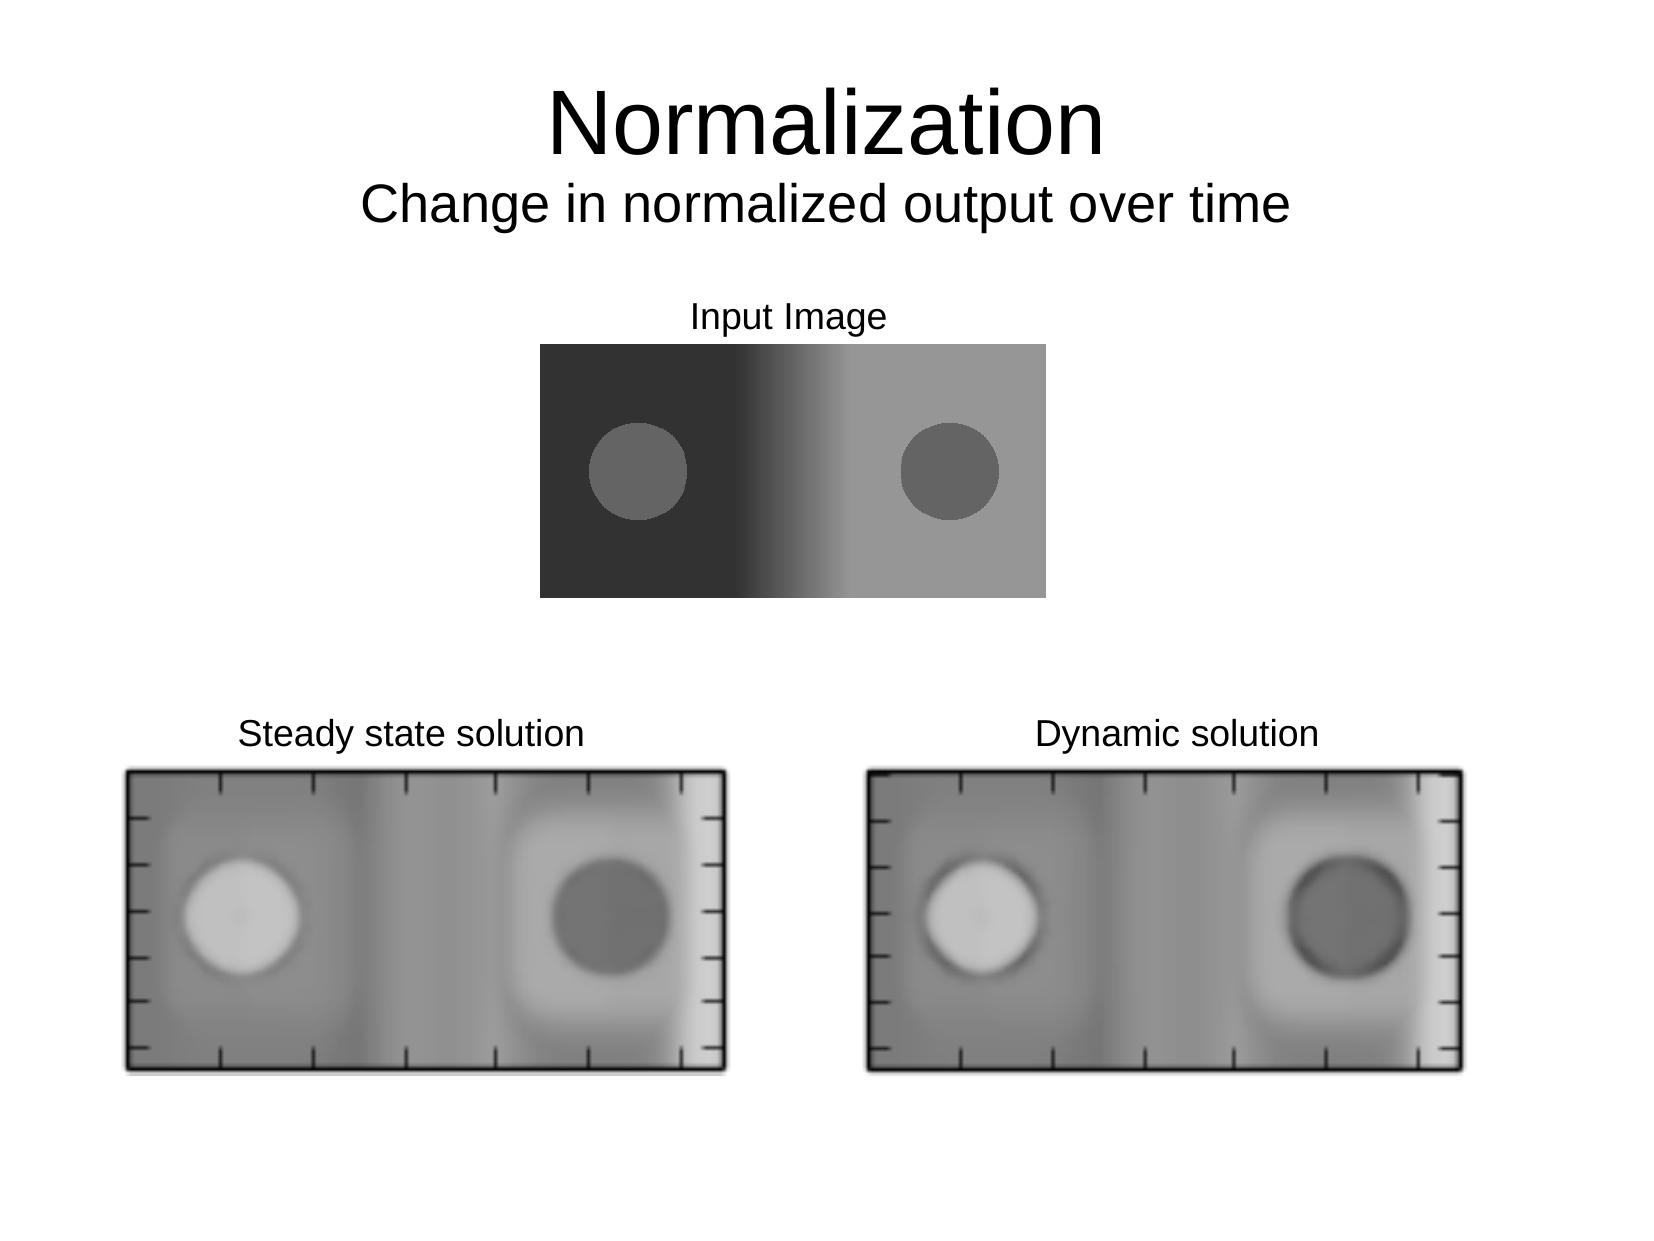

# Normalization Change in normalized output over time
Input Image
Steady state solution
Dynamic solution